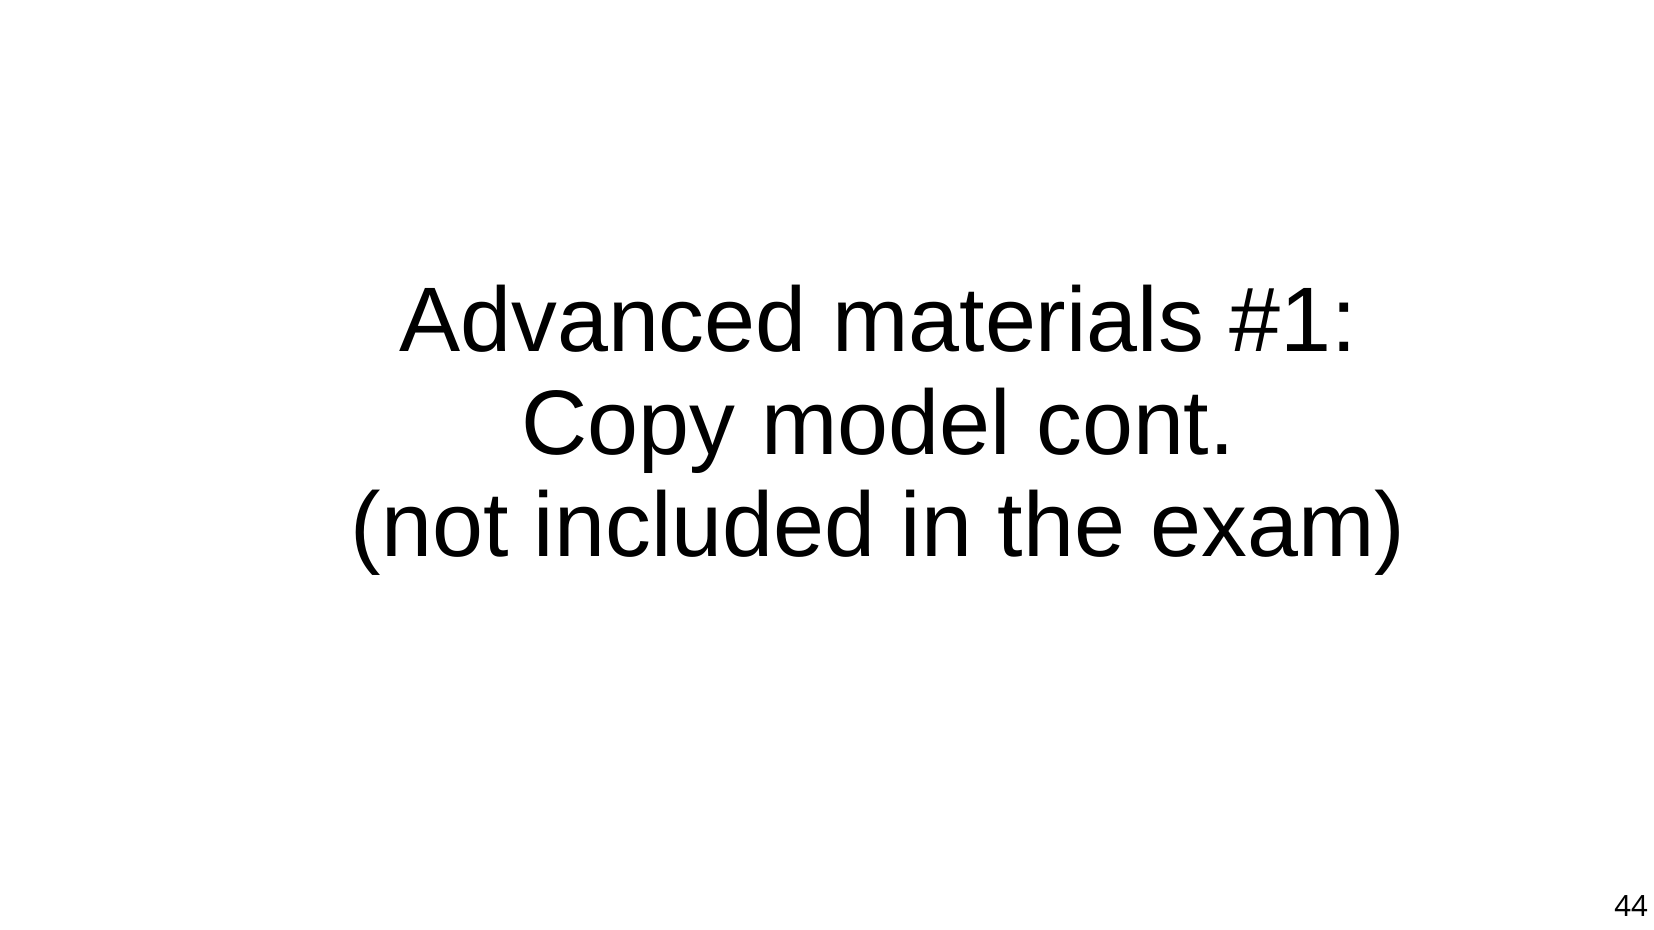

# Advanced materials #1: Copy model cont. (not included in the exam)
44